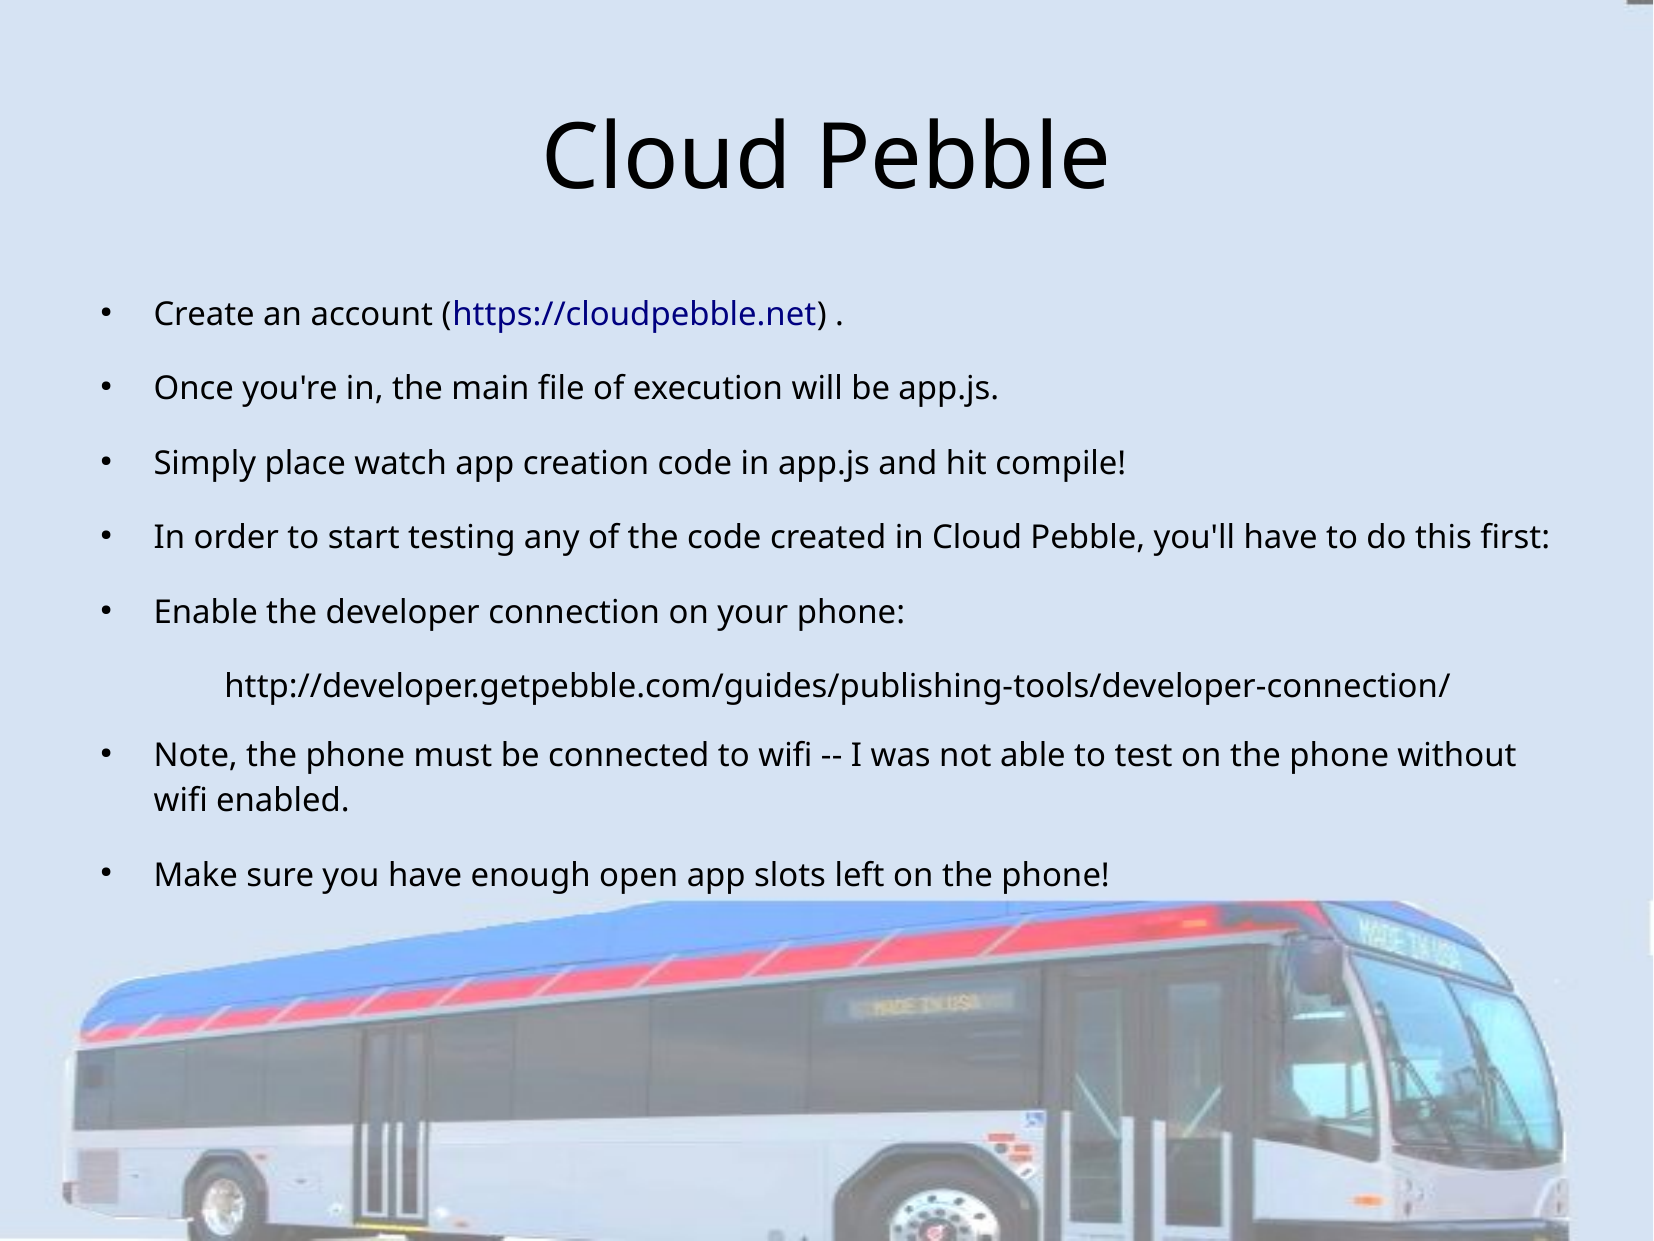

# Cloud Pebble
Create an account (https://cloudpebble.net) .
Once you're in, the main file of execution will be app.js.
Simply place watch app creation code in app.js and hit compile!
In order to start testing any of the code created in Cloud Pebble, you'll have to do this first:
Enable the developer connection on your phone:
http://developer.getpebble.com/guides/publishing-tools/developer-connection/
Note, the phone must be connected to wifi -- I was not able to test on the phone without wifi enabled.
Make sure you have enough open app slots left on the phone!